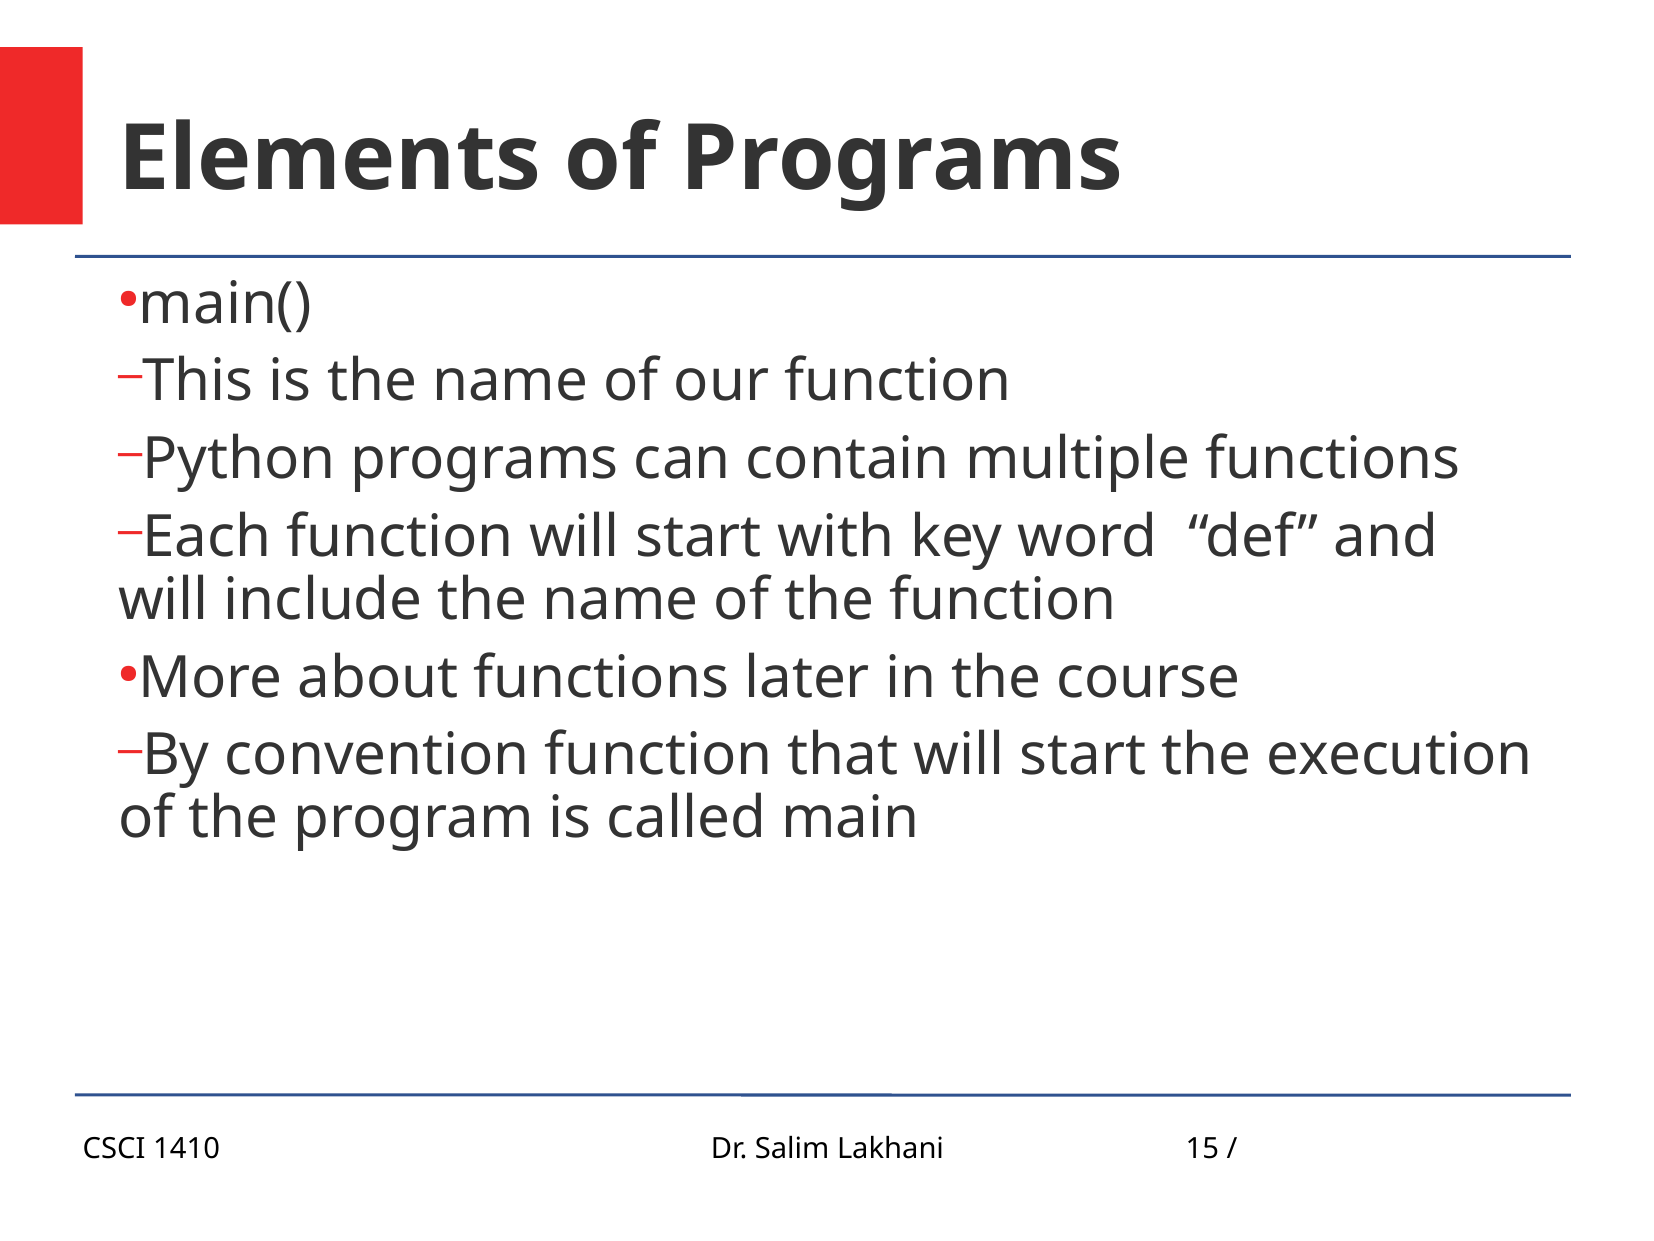

# Elements of Programs
main()
This is the name of our function
Python programs can contain multiple functions
Each function will start with key word “def” and will include the name of the function
More about functions later in the course
By convention function that will start the execution of the program is called main
CSCI 1410
Dr. Salim Lakhani